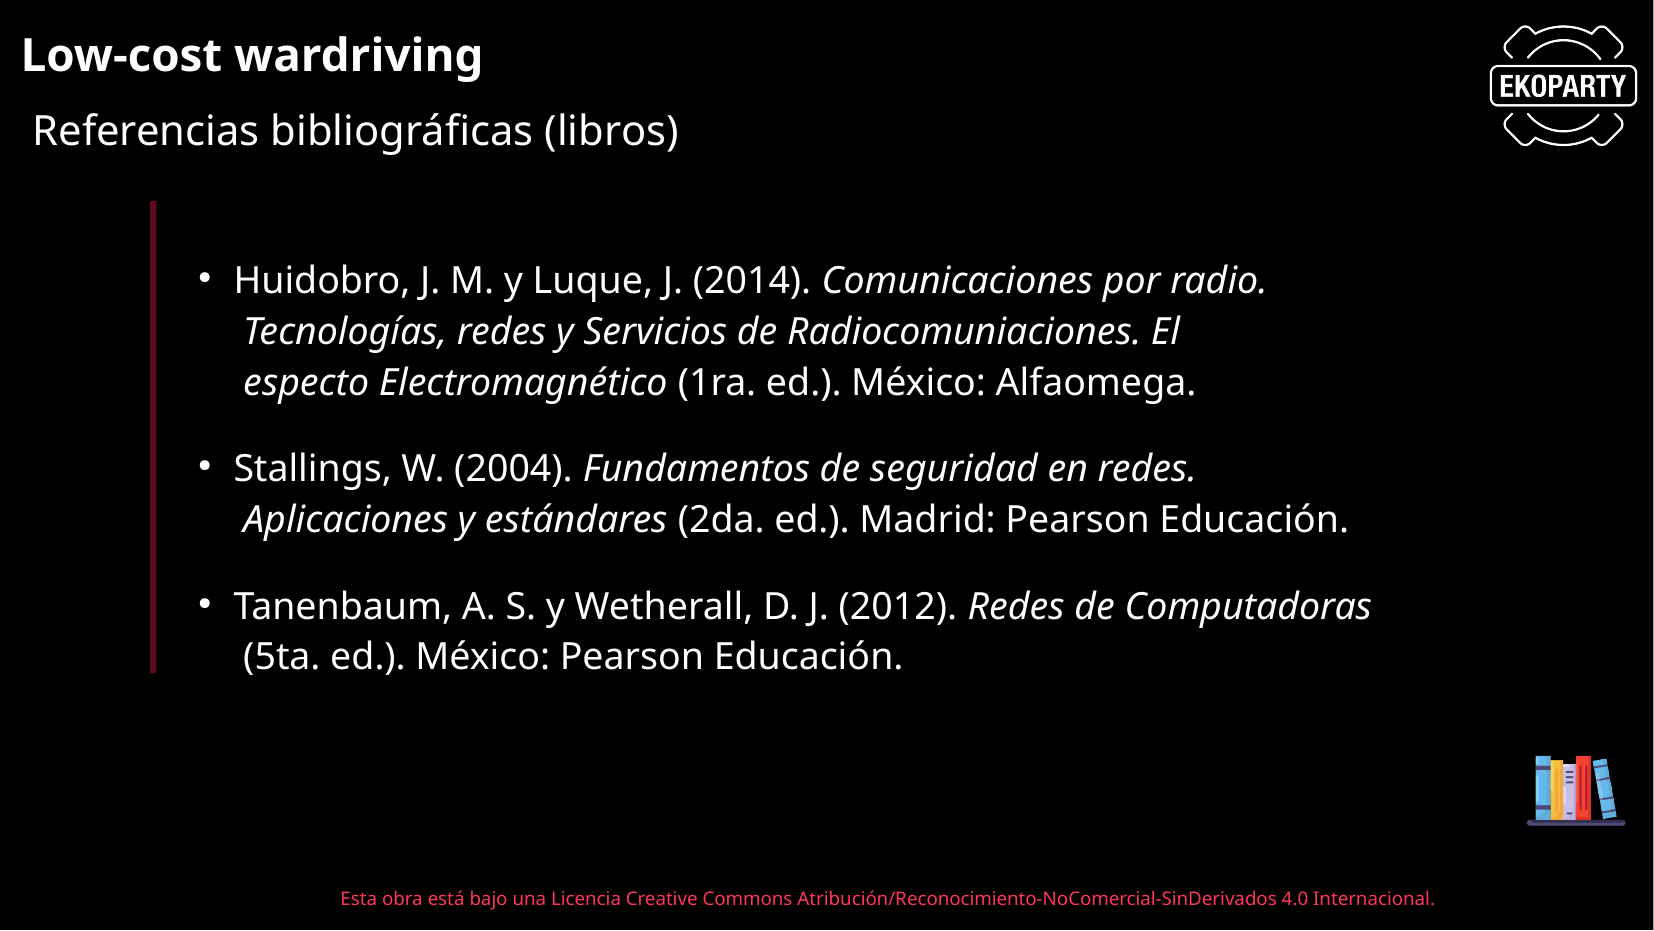

Low-cost wardriving
Referencias bibliográficas (libros)
Huidobro, J. M. y Luque, J. (2014). Comunicaciones por radio.
 Tecnologías, redes y Servicios de Radiocomuniaciones. El
 especto Electromagnético (1ra. ed.). México: Alfaomega.
Stallings, W. (2004). Fundamentos de seguridad en redes.
 Aplicaciones y estándares (2da. ed.). Madrid: Pearson Educación.
Tanenbaum, A. S. y Wetherall, D. J. (2012). Redes de Computadoras
 (5ta. ed.). México: Pearson Educación.
Esta obra está bajo una Licencia Creative Commons Atribución/Reconocimiento-NoComercial-SinDerivados 4.0 Internacional.